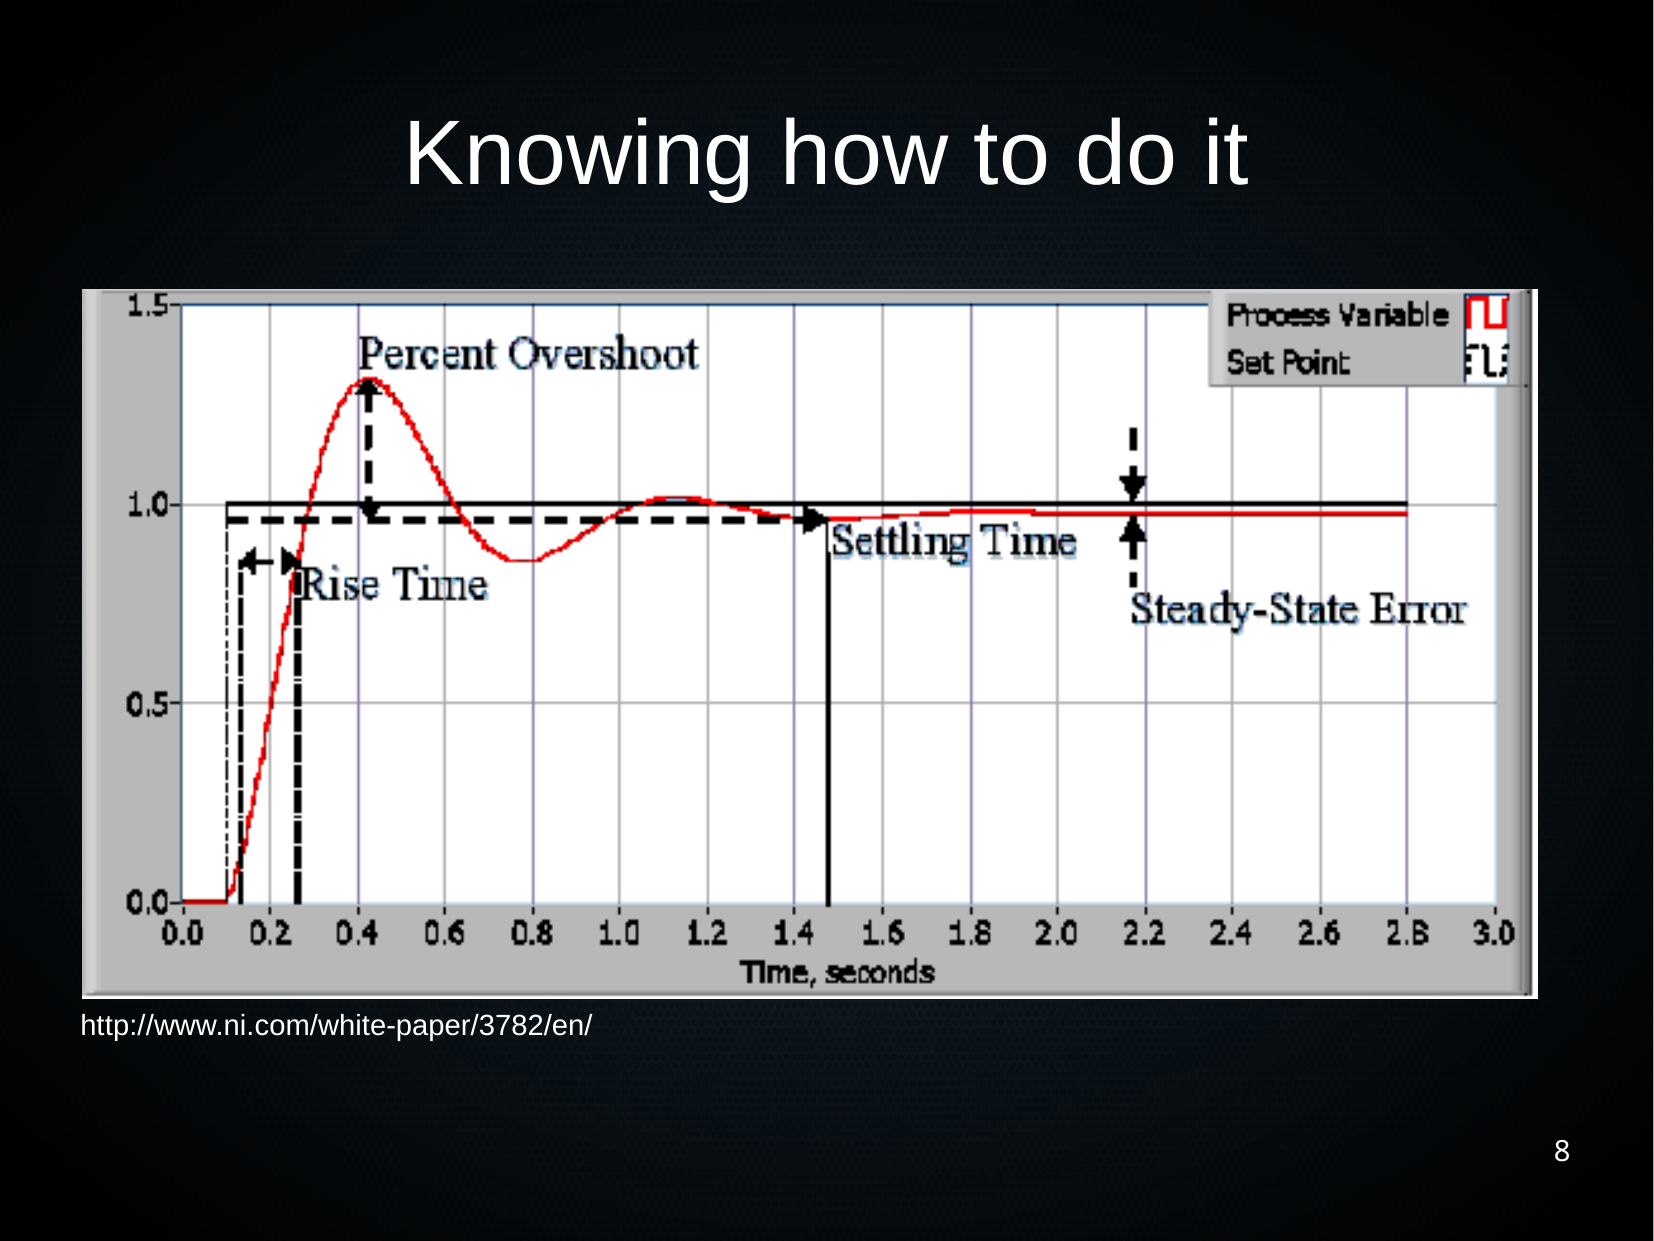

# Knowing how to do it
http://www.ni.com/white-paper/3782/en/
8